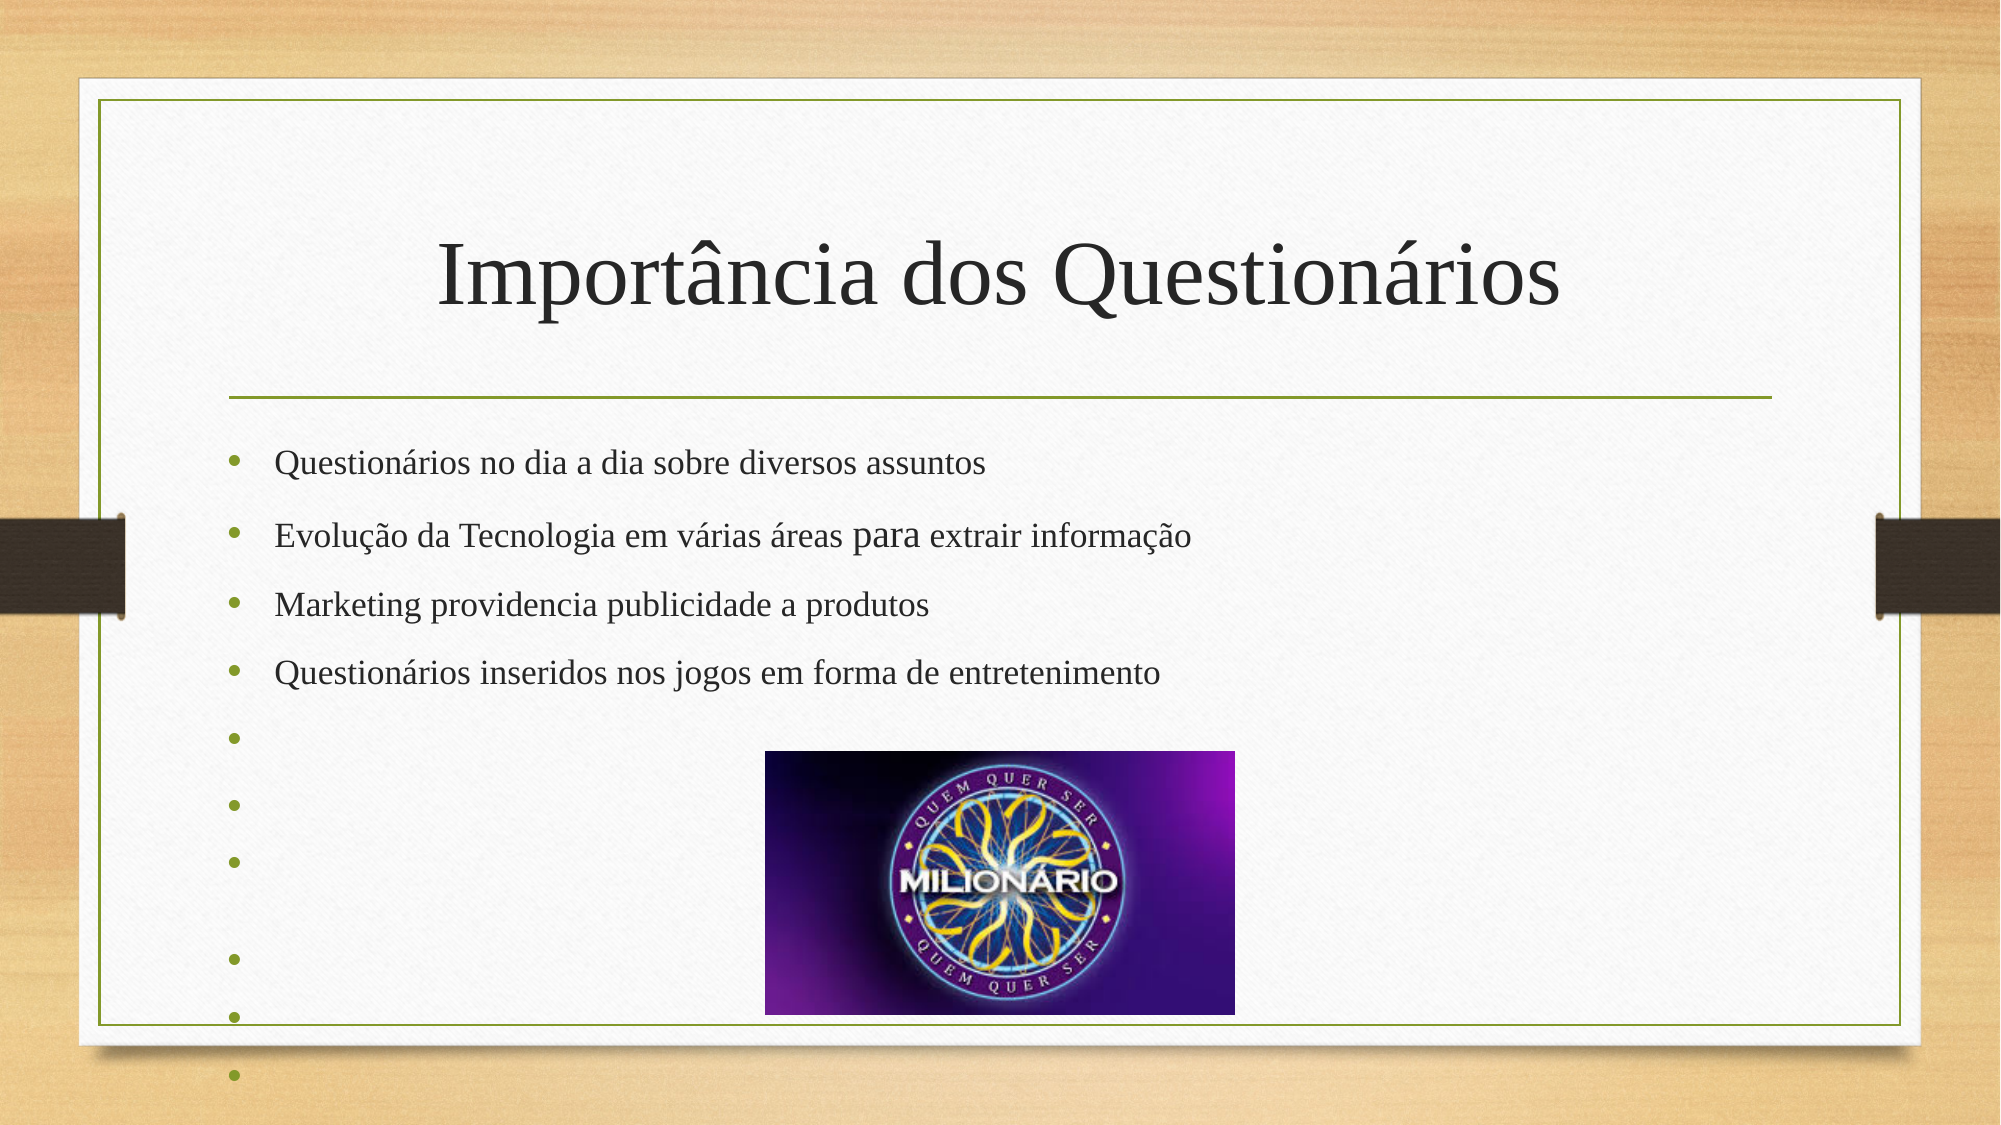

# Importância dos Questionários
Questionários no dia a dia sobre diversos assuntos
Evolução da Tecnologia em várias áreas para extrair informação
Marketing providencia publicidade a produtos
Questionários inseridos nos jogos em forma de entretenimento